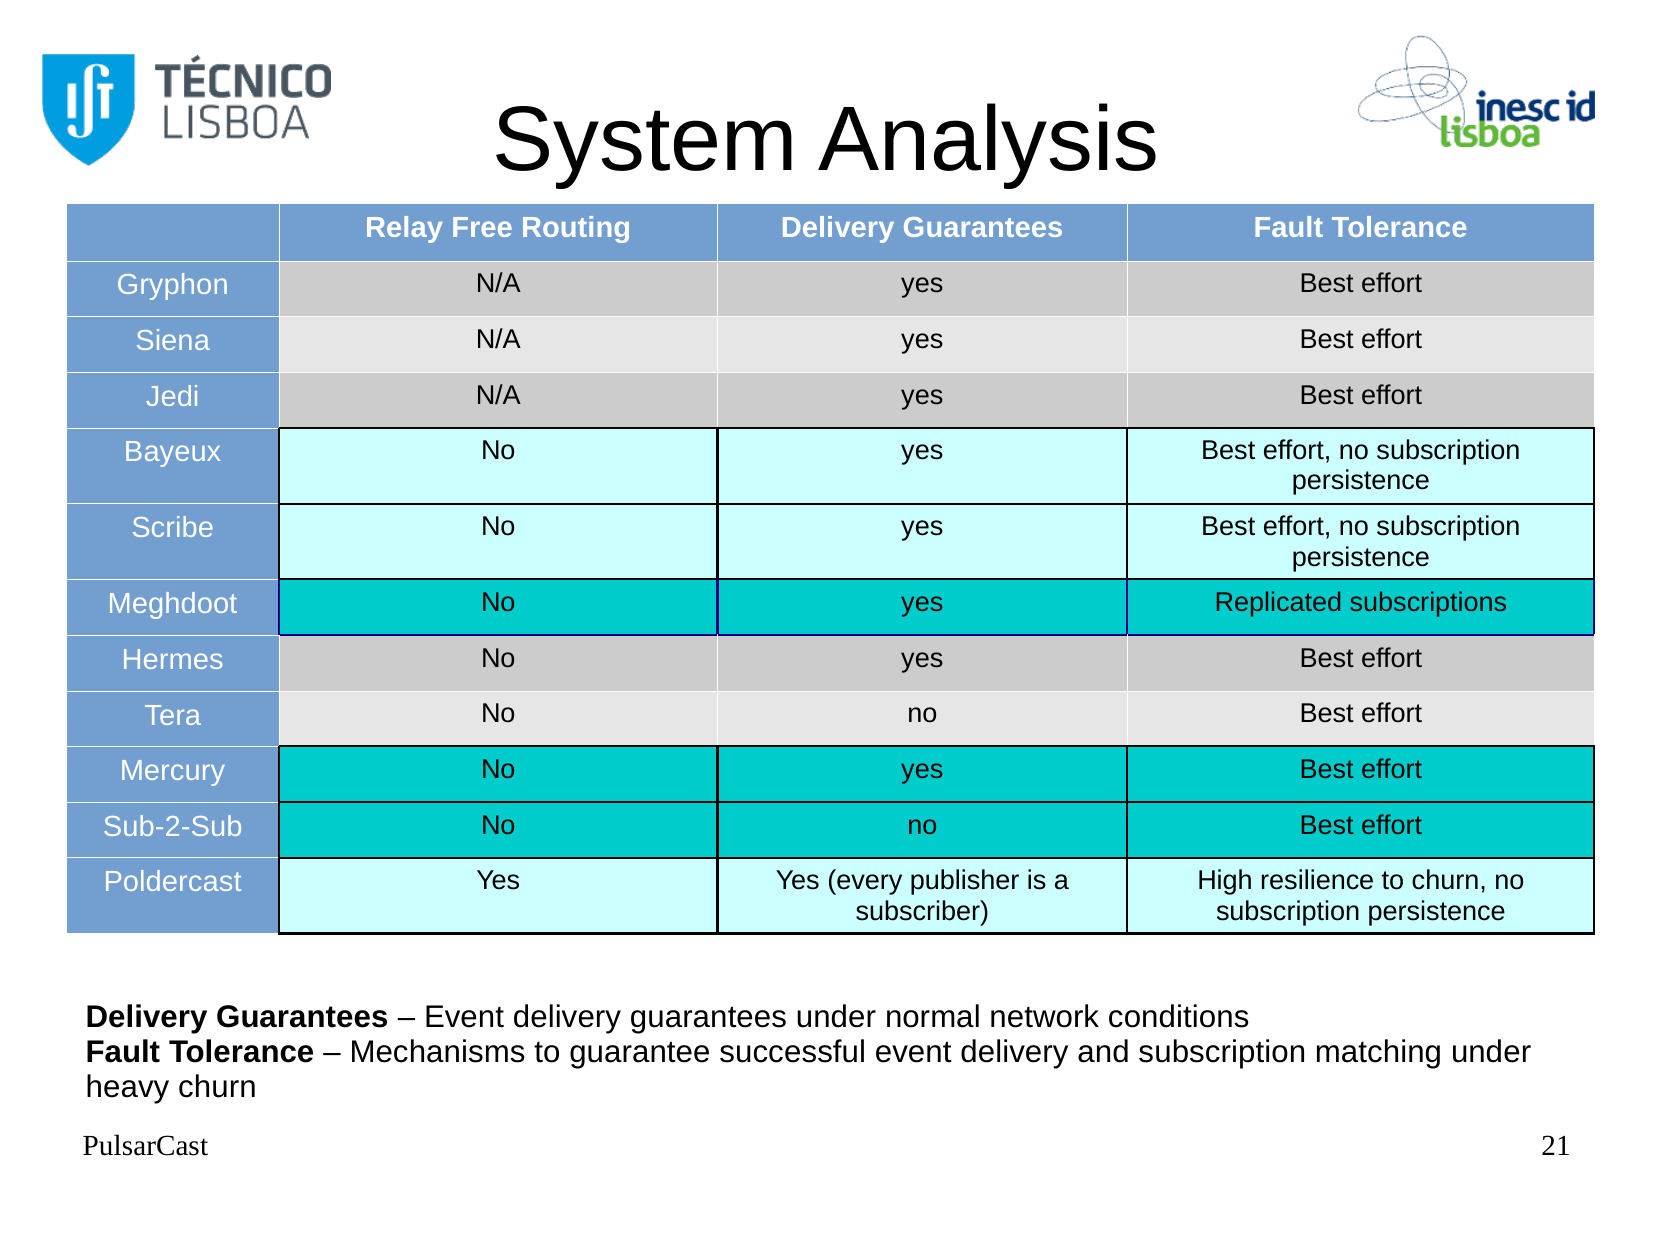

# System Analysis
| | Relay Free Routing | Delivery Guarantees | Fault Tolerance |
| --- | --- | --- | --- |
| Gryphon | N/A | yes | Best effort |
| Siena | N/A | yes | Best effort |
| Jedi | N/A | yes | Best effort |
| Bayeux | No | yes | Best effort, no subscription persistence |
| Scribe | No | yes | Best effort, no subscription persistence |
| Meghdoot | No | yes | Replicated subscriptions |
| Hermes | No | yes | Best effort |
| Tera | No | no | Best effort |
| Mercury | No | yes | Best effort |
| Sub-2-Sub | No | no | Best effort |
| Poldercast | Yes | Yes (every publisher is a subscriber) | High resilience to churn, no subscription persistence |
Delivery Guarantees – Event delivery guarantees under normal network conditions
Fault Tolerance – Mechanisms to guarantee successful event delivery and subscription matching under heavy churn
PulsarCast
21